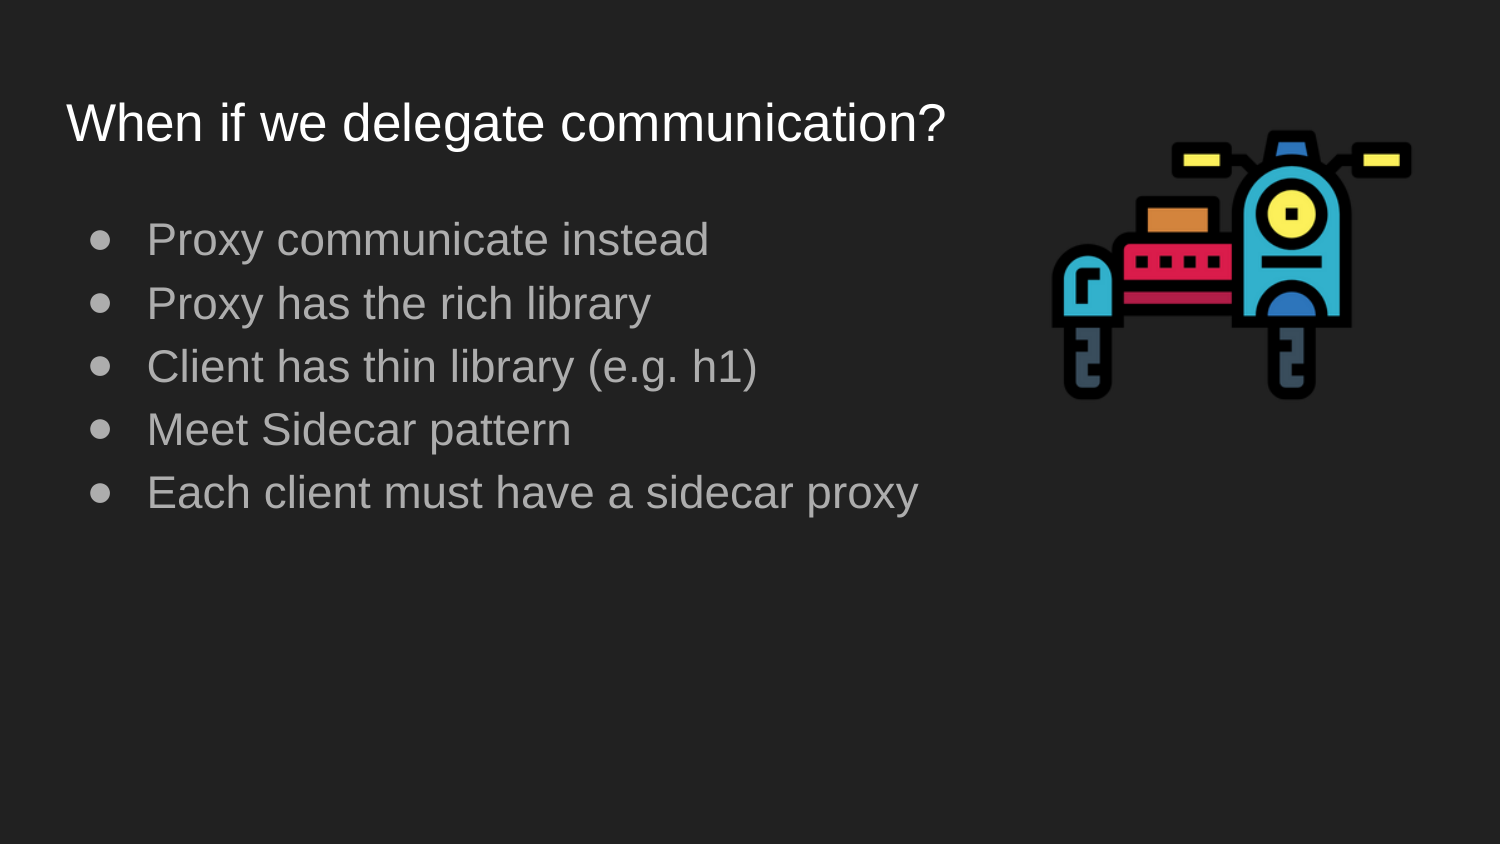

# When if we delegate communication?
Proxy communicate instead
Proxy has the rich library
Client has thin library (e.g. h1)
Meet Sidecar pattern
Each client must have a sidecar proxy